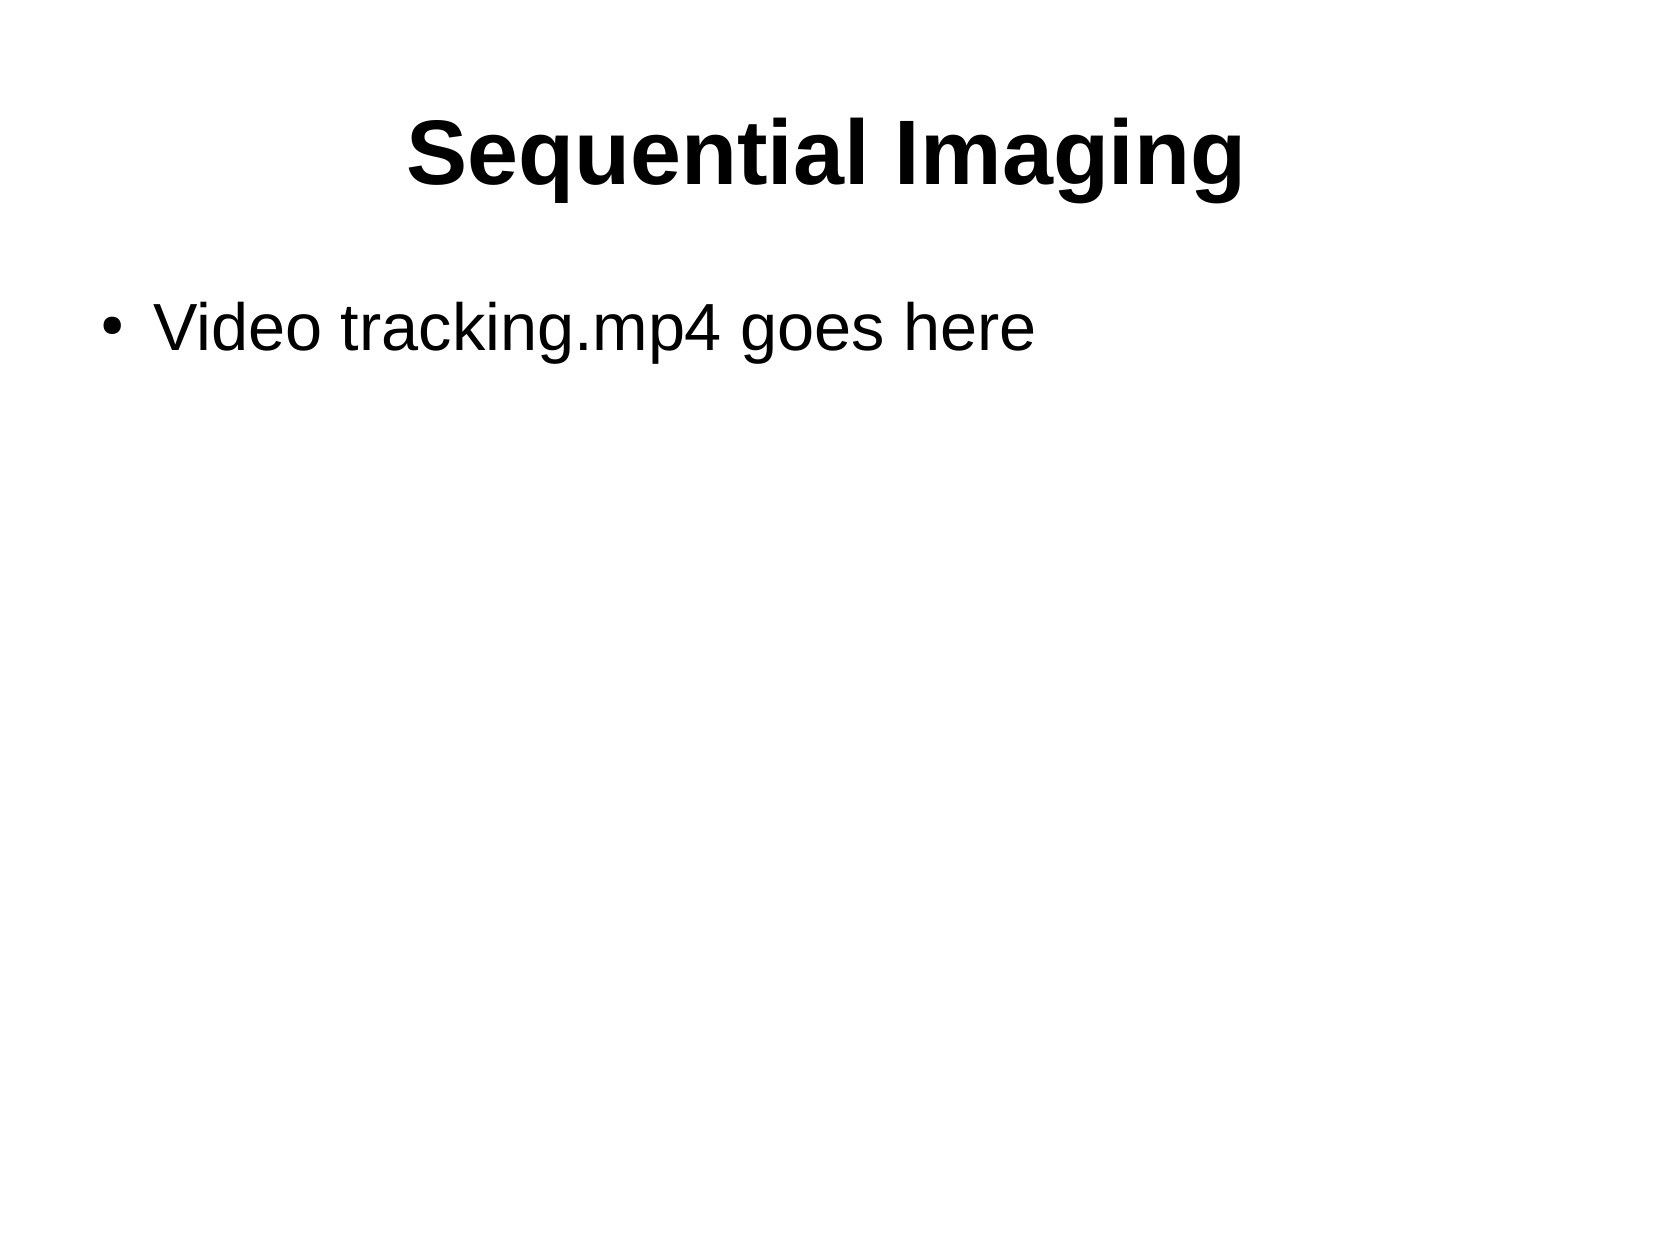

Sequential Imaging
# Video tracking.mp4 goes here